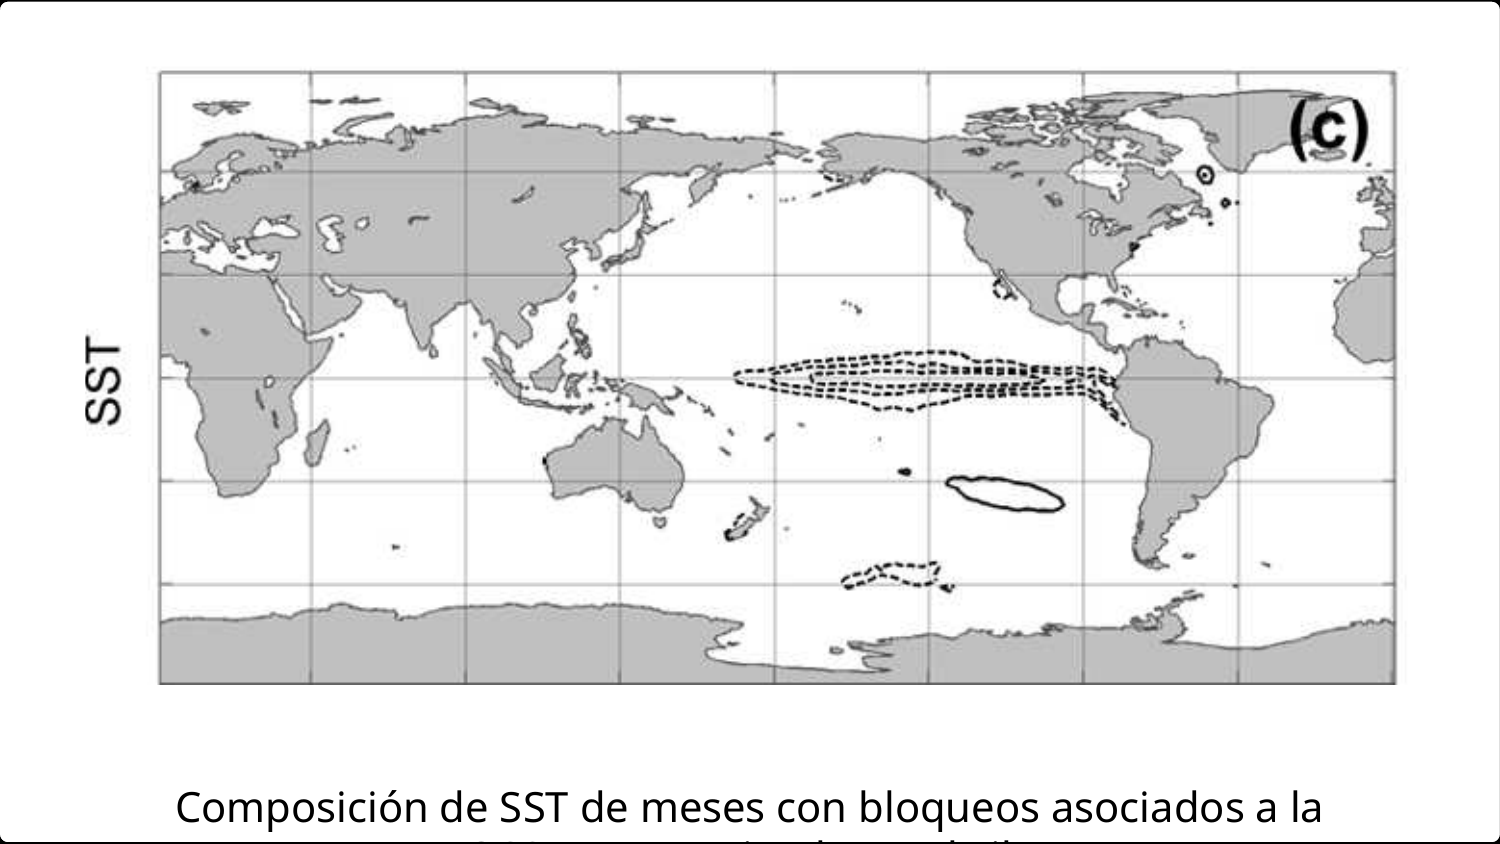

Composición de SST de meses con bloqueos asociados a la QS3 entre noviembre y abril.
Renwick (2005)